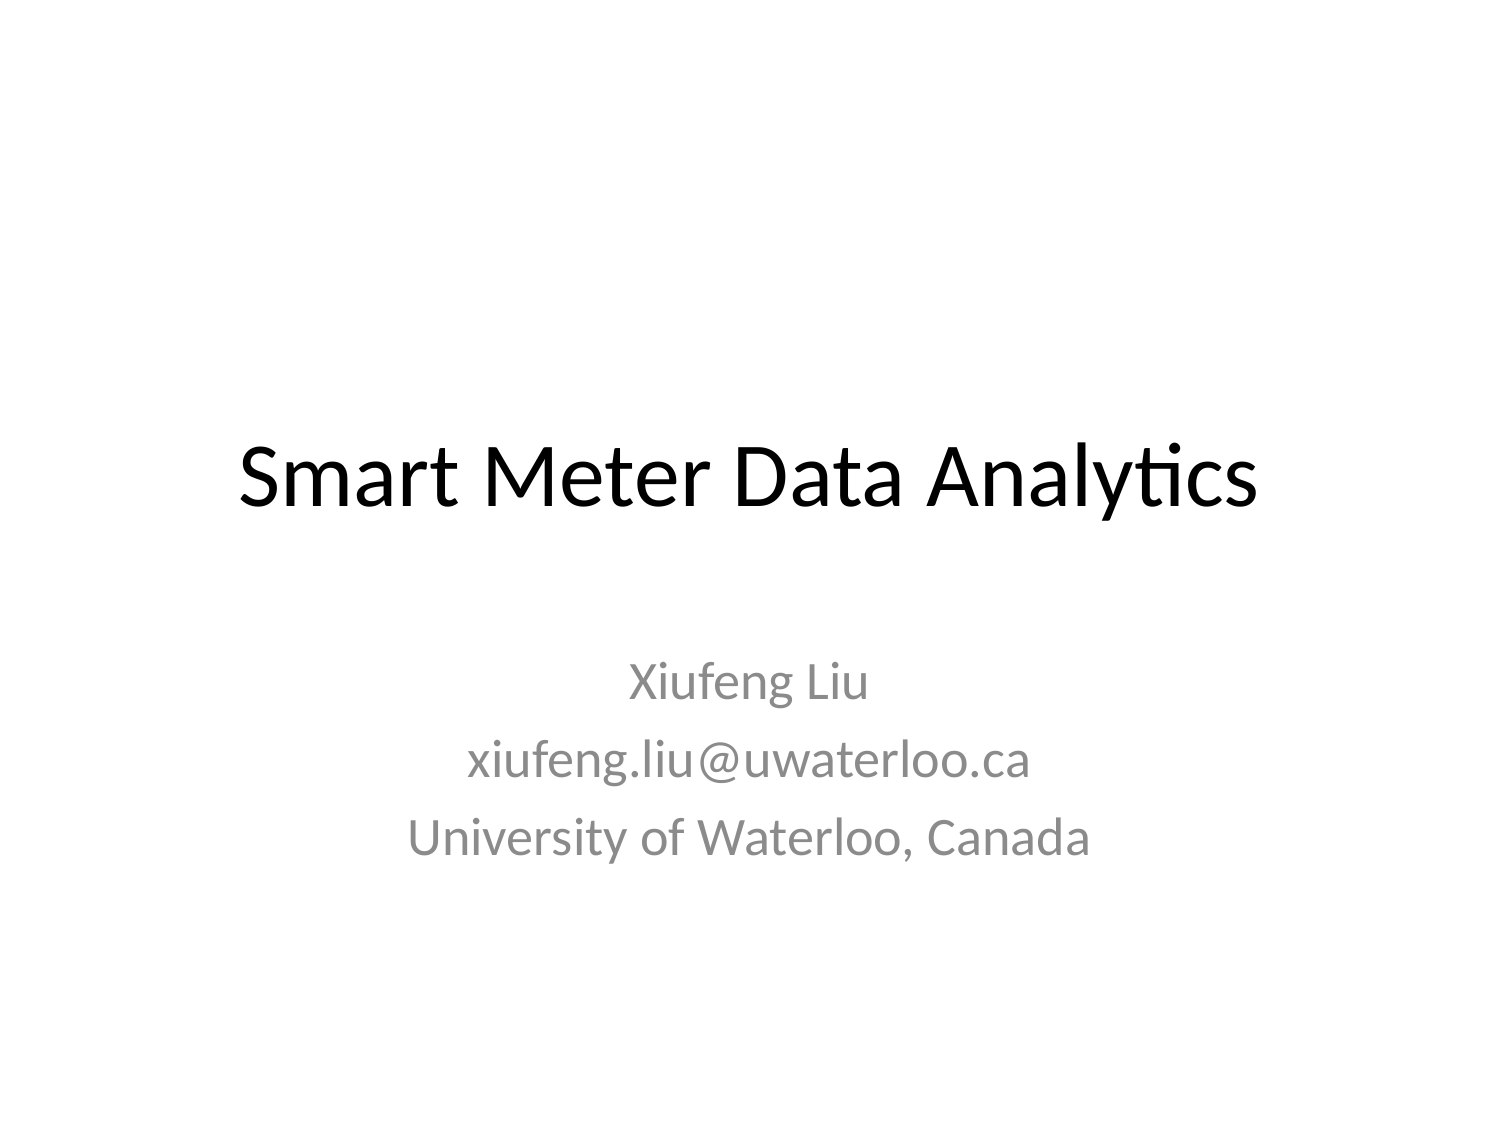

# Smart Meter Data Analytics
Xiufeng Liu
xiufeng.liu@uwaterloo.ca
University of Waterloo, Canada